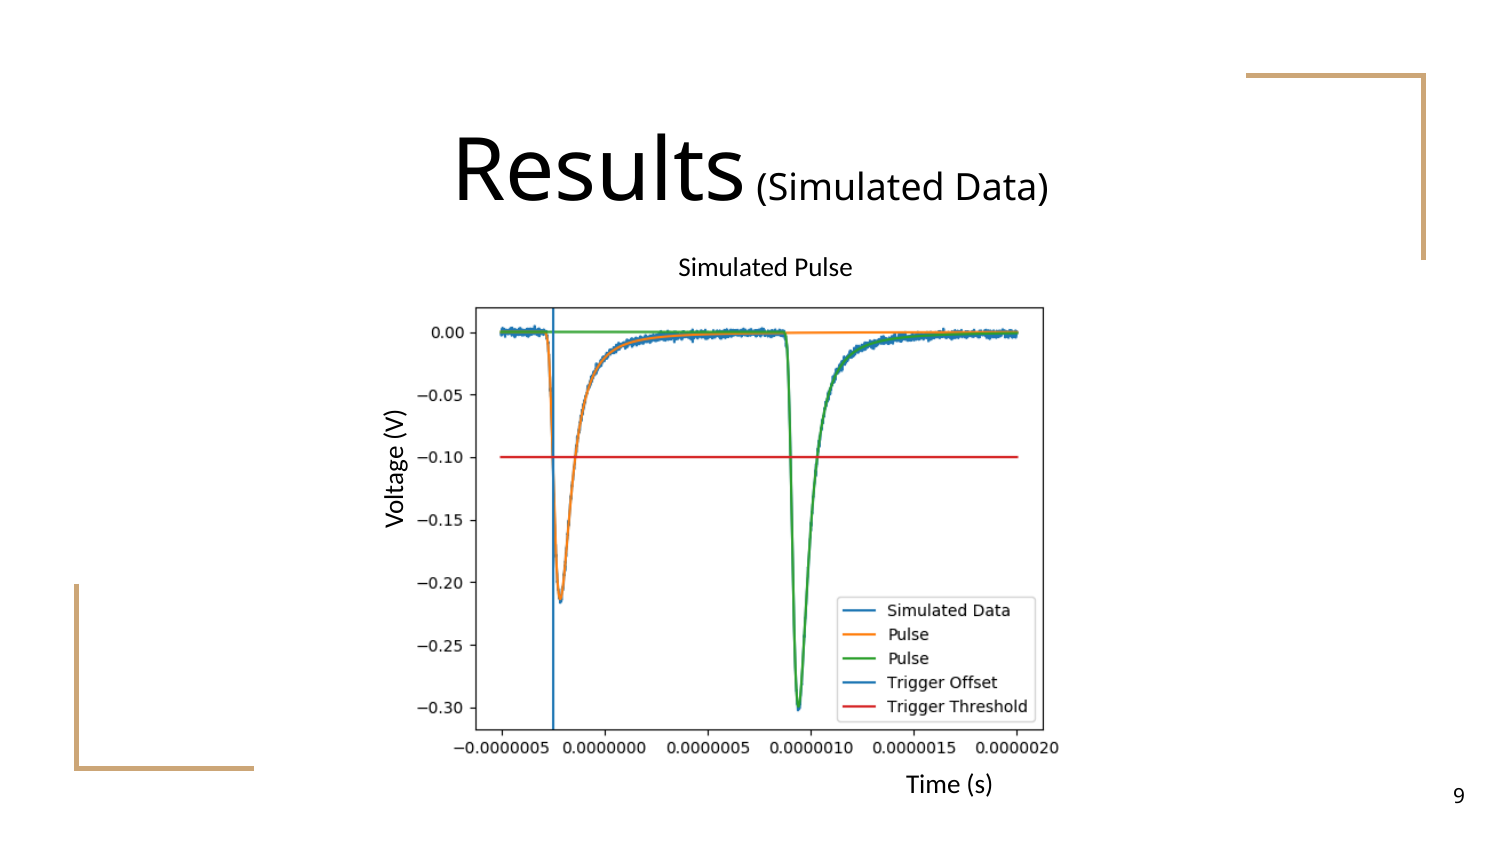

# Results (Simulated Data)
Simulated Pulse
Voltage (V)
Time (s)